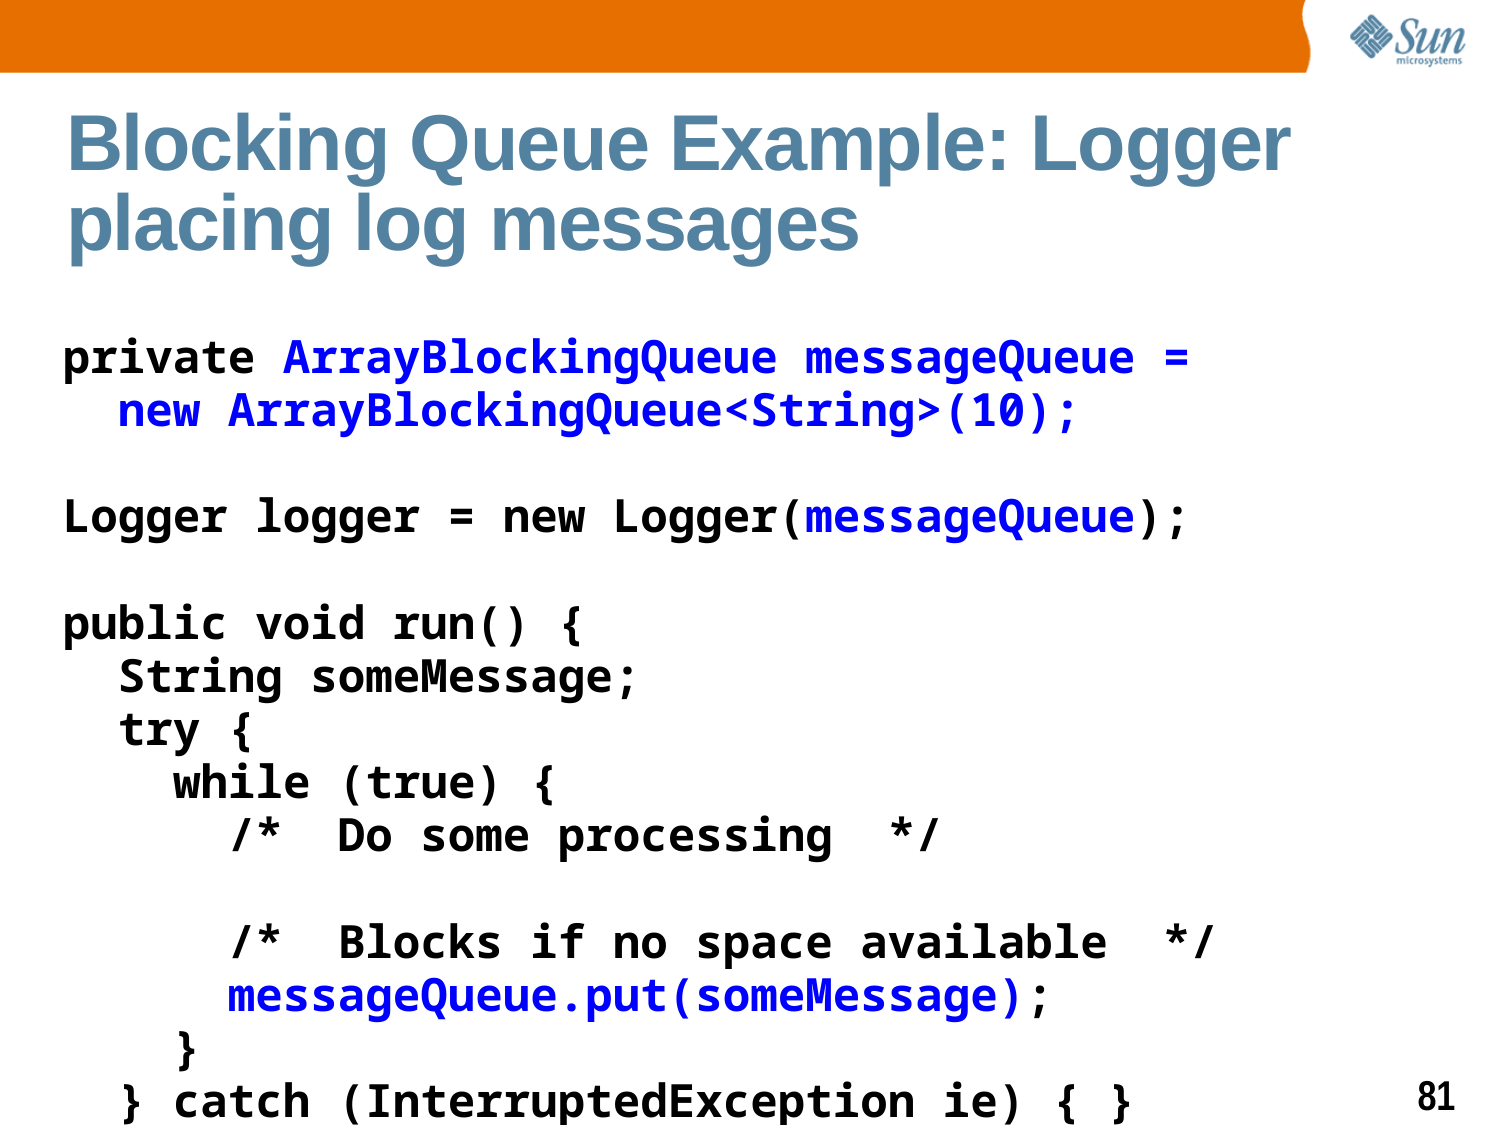

# Blocking Queue Example: Logger placing log messages
private ArrayBlockingQueue messageQueue =
 new ArrayBlockingQueue<String>(10);
Logger logger = new Logger(messageQueue);
public void run() {
 String someMessage;
 try {
 while (true) {
 /* Do some processing */
 /* Blocks if no space available */
 messageQueue.put(someMessage);
 }
 } catch (InterruptedException ie) { }
}